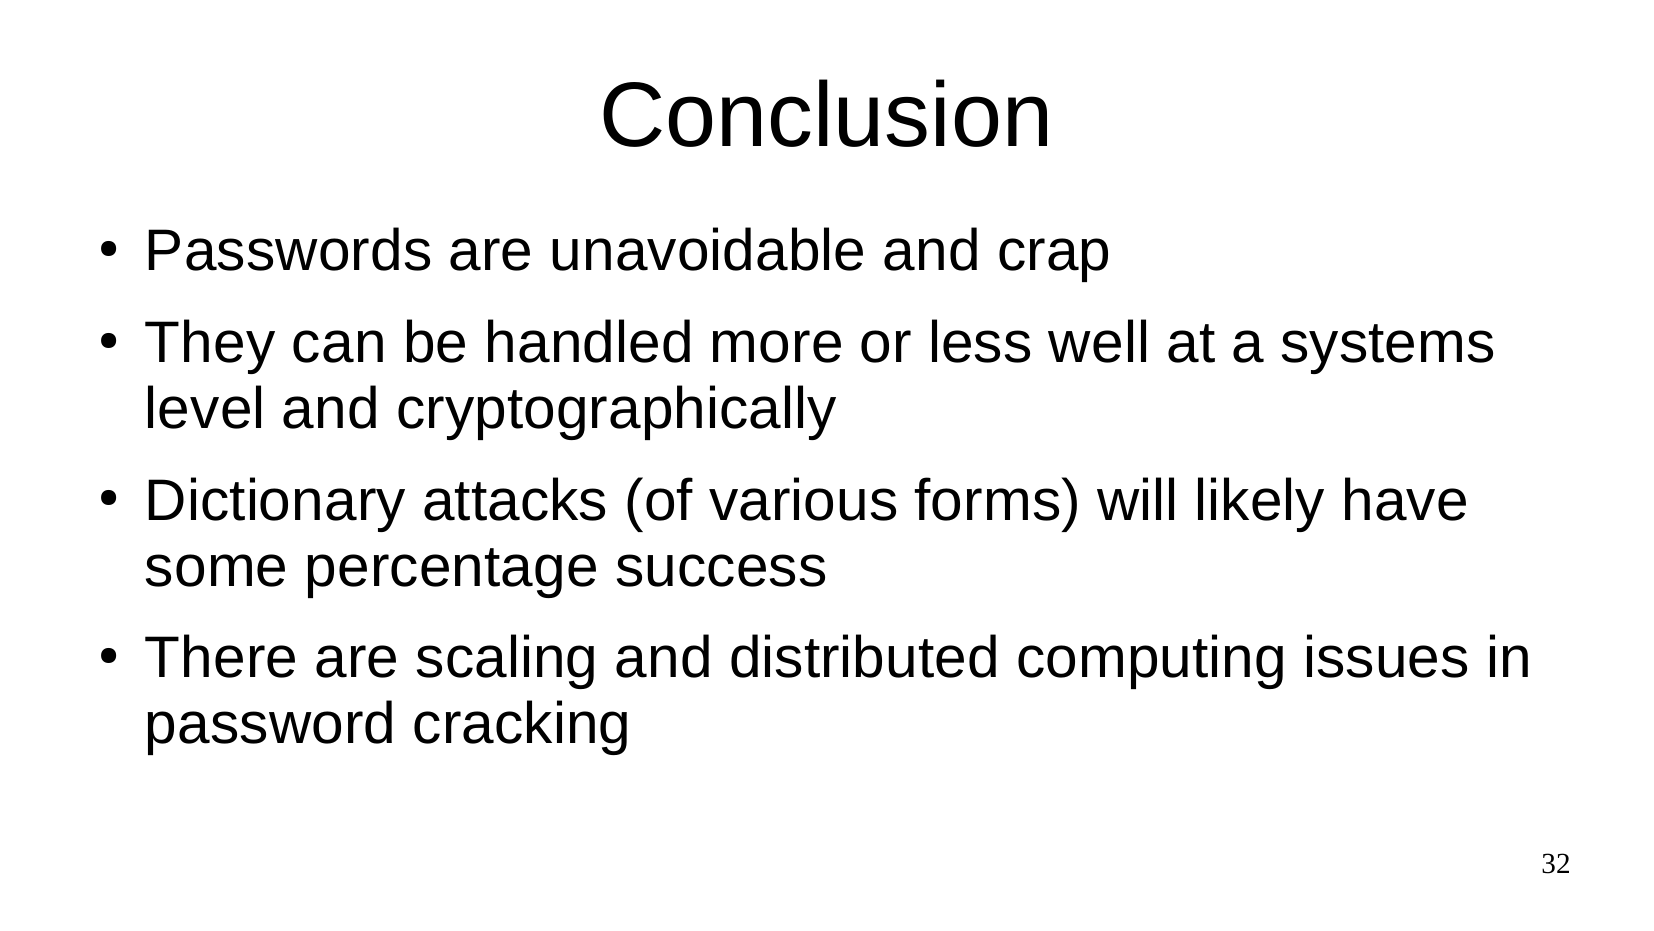

# Conclusion
Passwords are unavoidable and crap
They can be handled more or less well at a systems level and cryptographically
Dictionary attacks (of various forms) will likely have some percentage success
There are scaling and distributed computing issues in password cracking
32